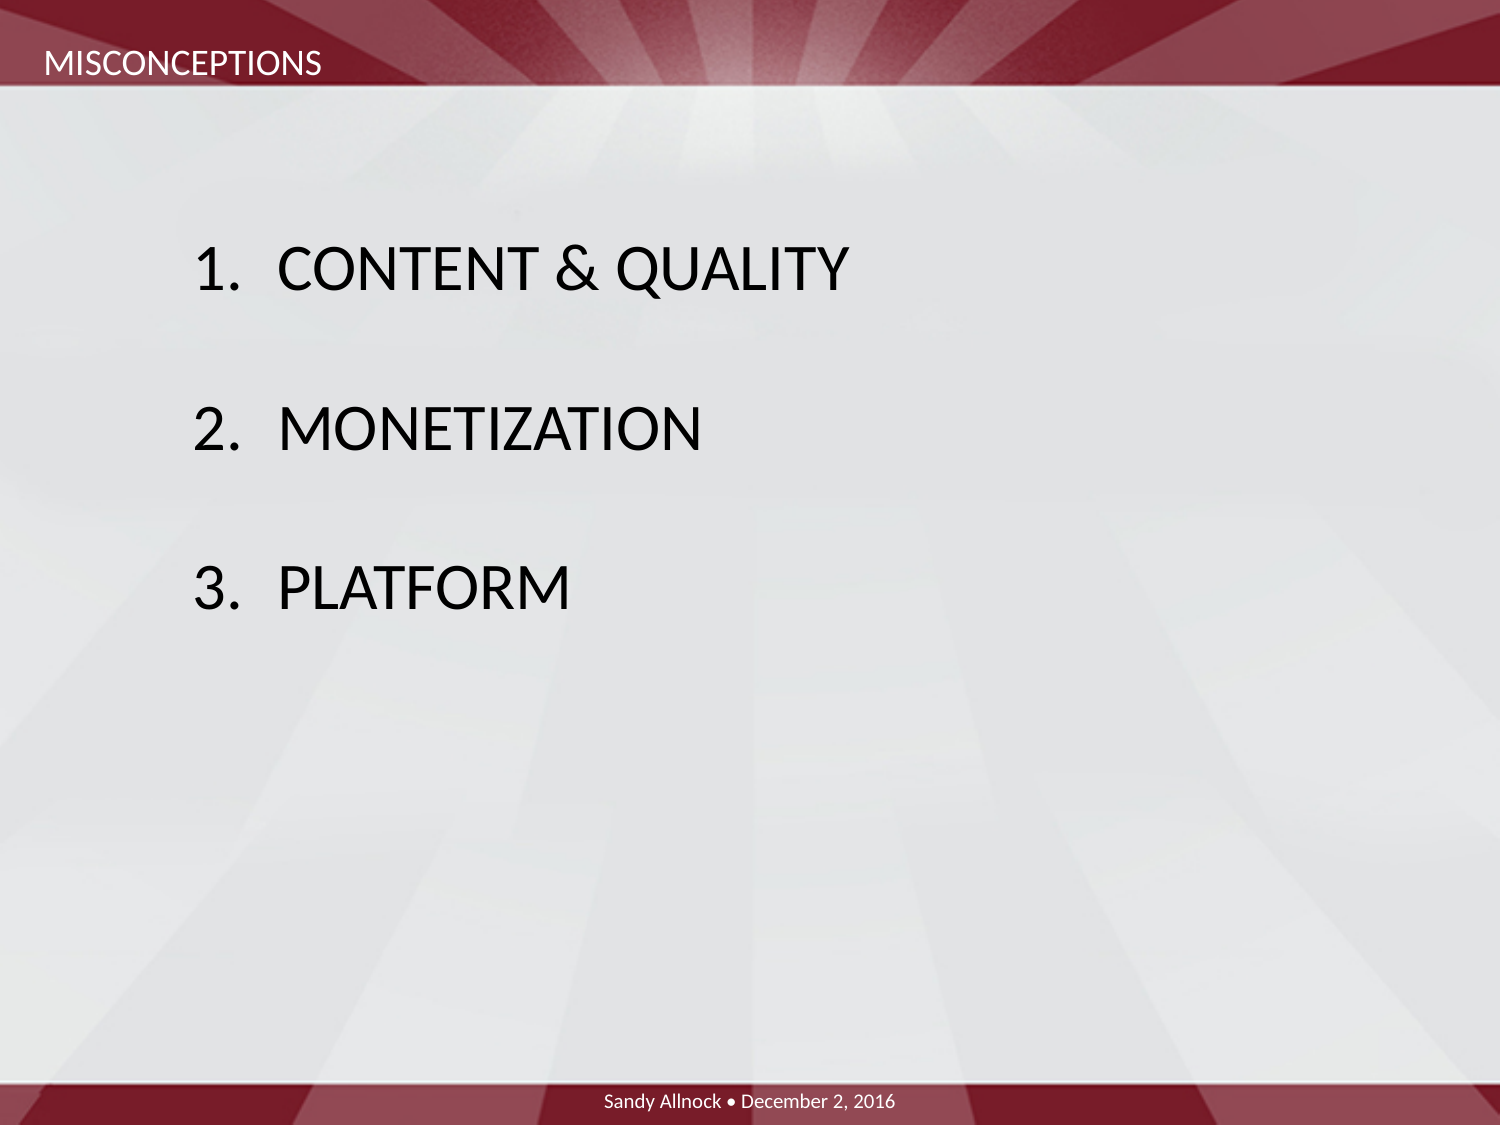

MISCONCEPTIONS
CONTENT & QUALITY
MONETIZATION
PLATFORM
Sandy Allnock • December 2, 2016